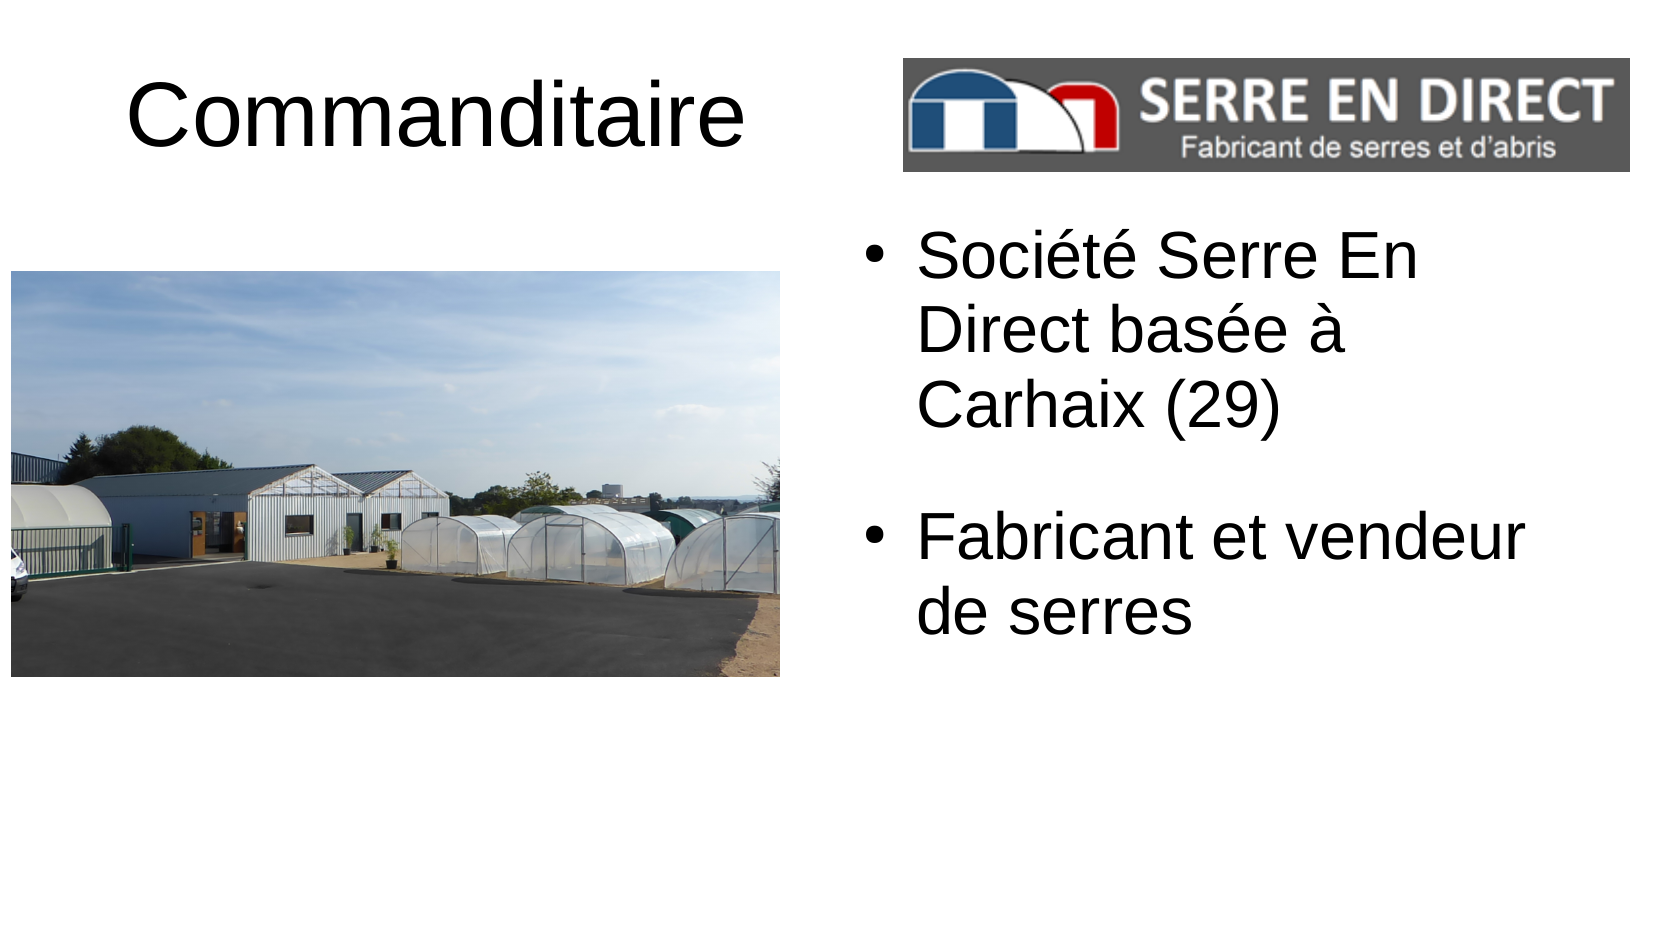

# Commanditaire
Société Serre En Direct basée à Carhaix (29)
Fabricant et vendeur de serres